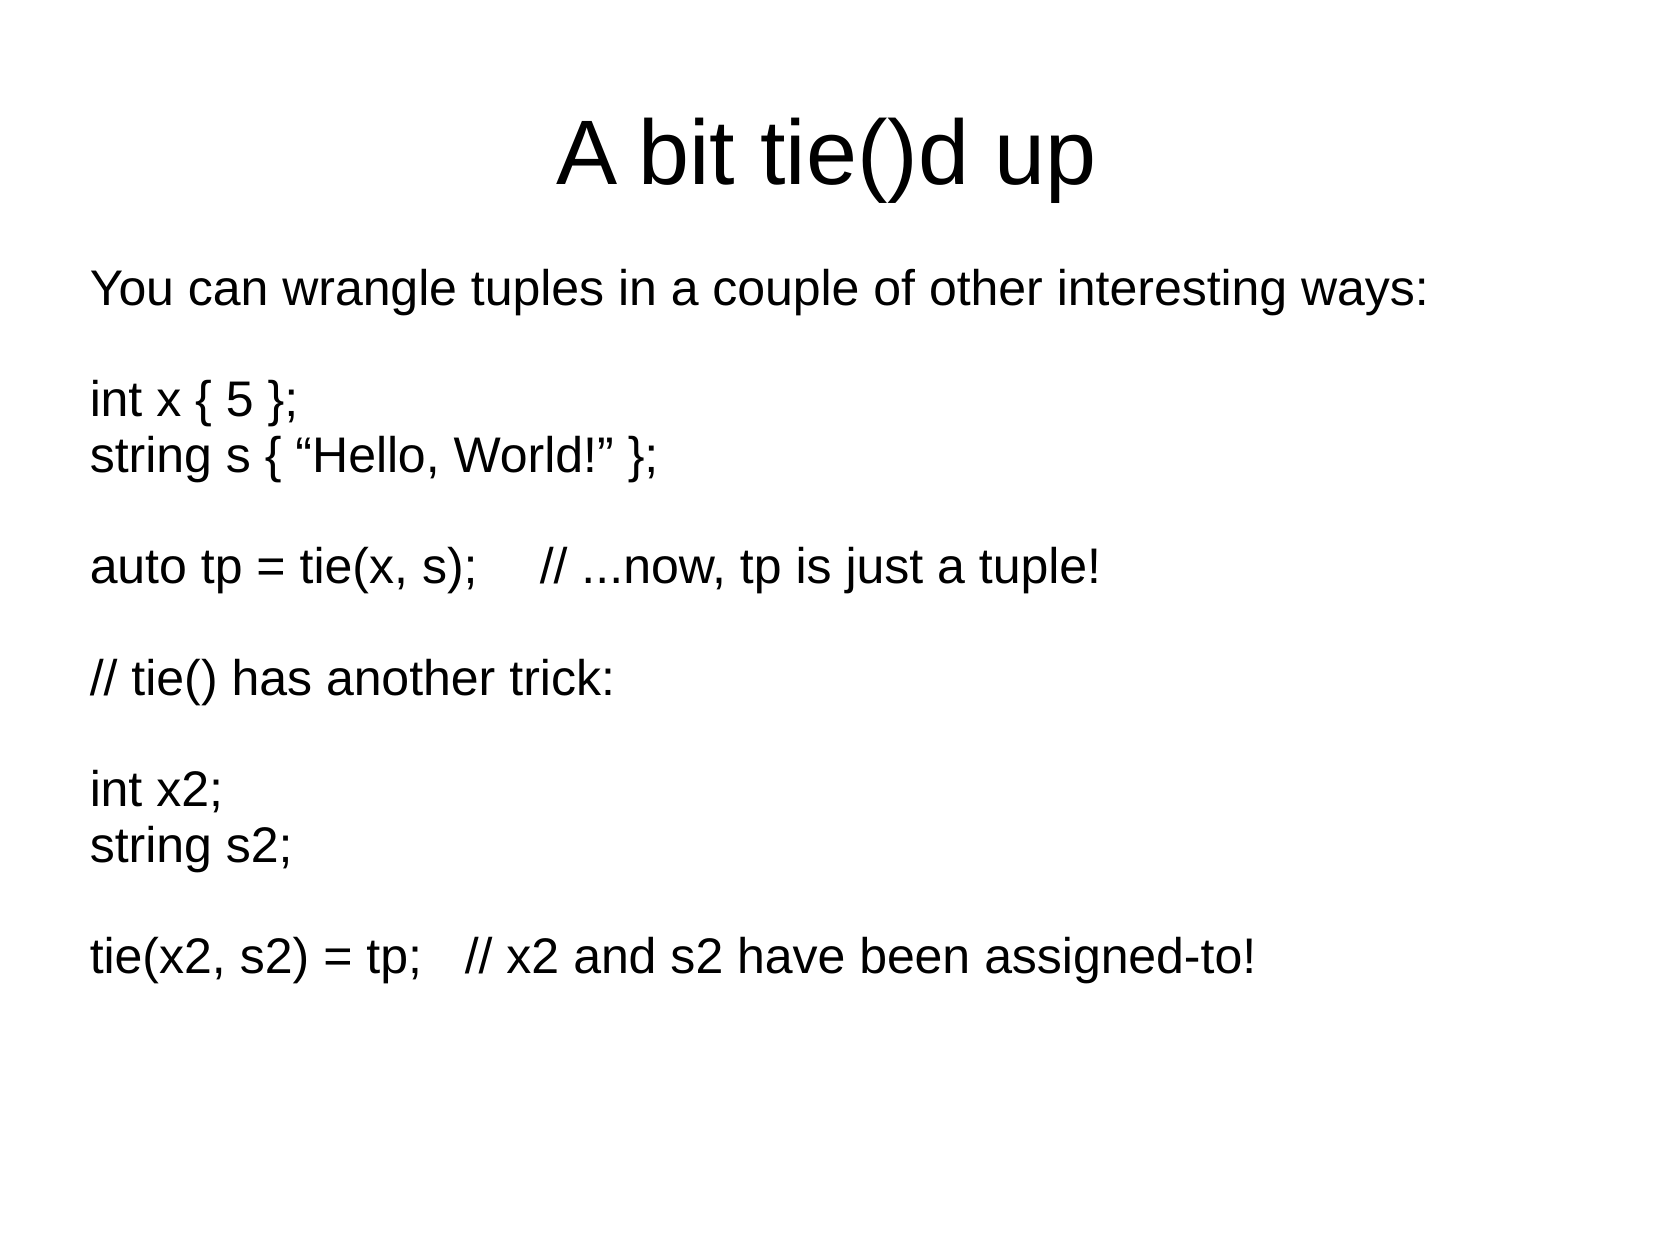

# A bit tie()d up
You can wrangle tuples in a couple of other interesting ways:
int x { 5 };
string s { “Hello, World!” };
auto tp = tie(x, s);	// ...now, tp is just a tuple!
// tie() has another trick:
int x2;
string s2;
tie(x2, s2) = tp;	// x2 and s2 have been assigned-to!